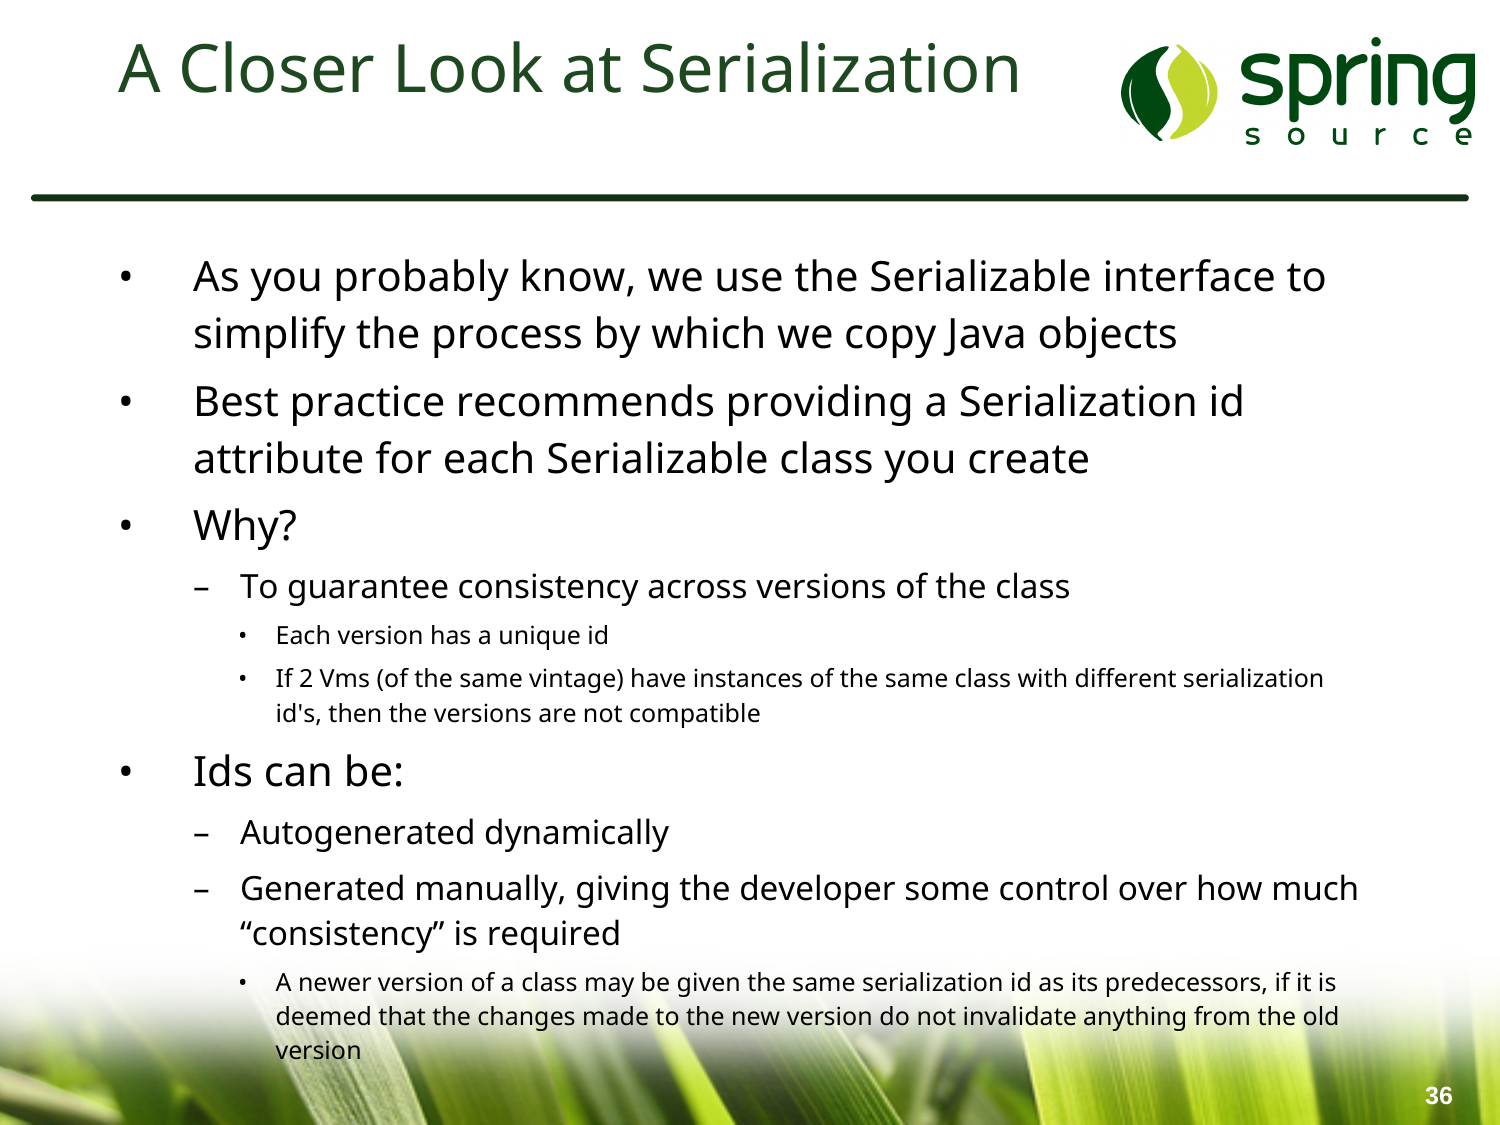

# A Closer Look at Serialization
As you probably know, we use the Serializable interface to simplify the process by which we copy Java objects
Best practice recommends providing a Serialization id attribute for each Serializable class you create
Why?
To guarantee consistency across versions of the class
Each version has a unique id
If 2 Vms (of the same vintage) have instances of the same class with different serialization id's, then the versions are not compatible
Ids can be:
Autogenerated dynamically
Generated manually, giving the developer some control over how much “consistency” is required
A newer version of a class may be given the same serialization id as its predecessors, if it is deemed that the changes made to the new version do not invalidate anything from the old version